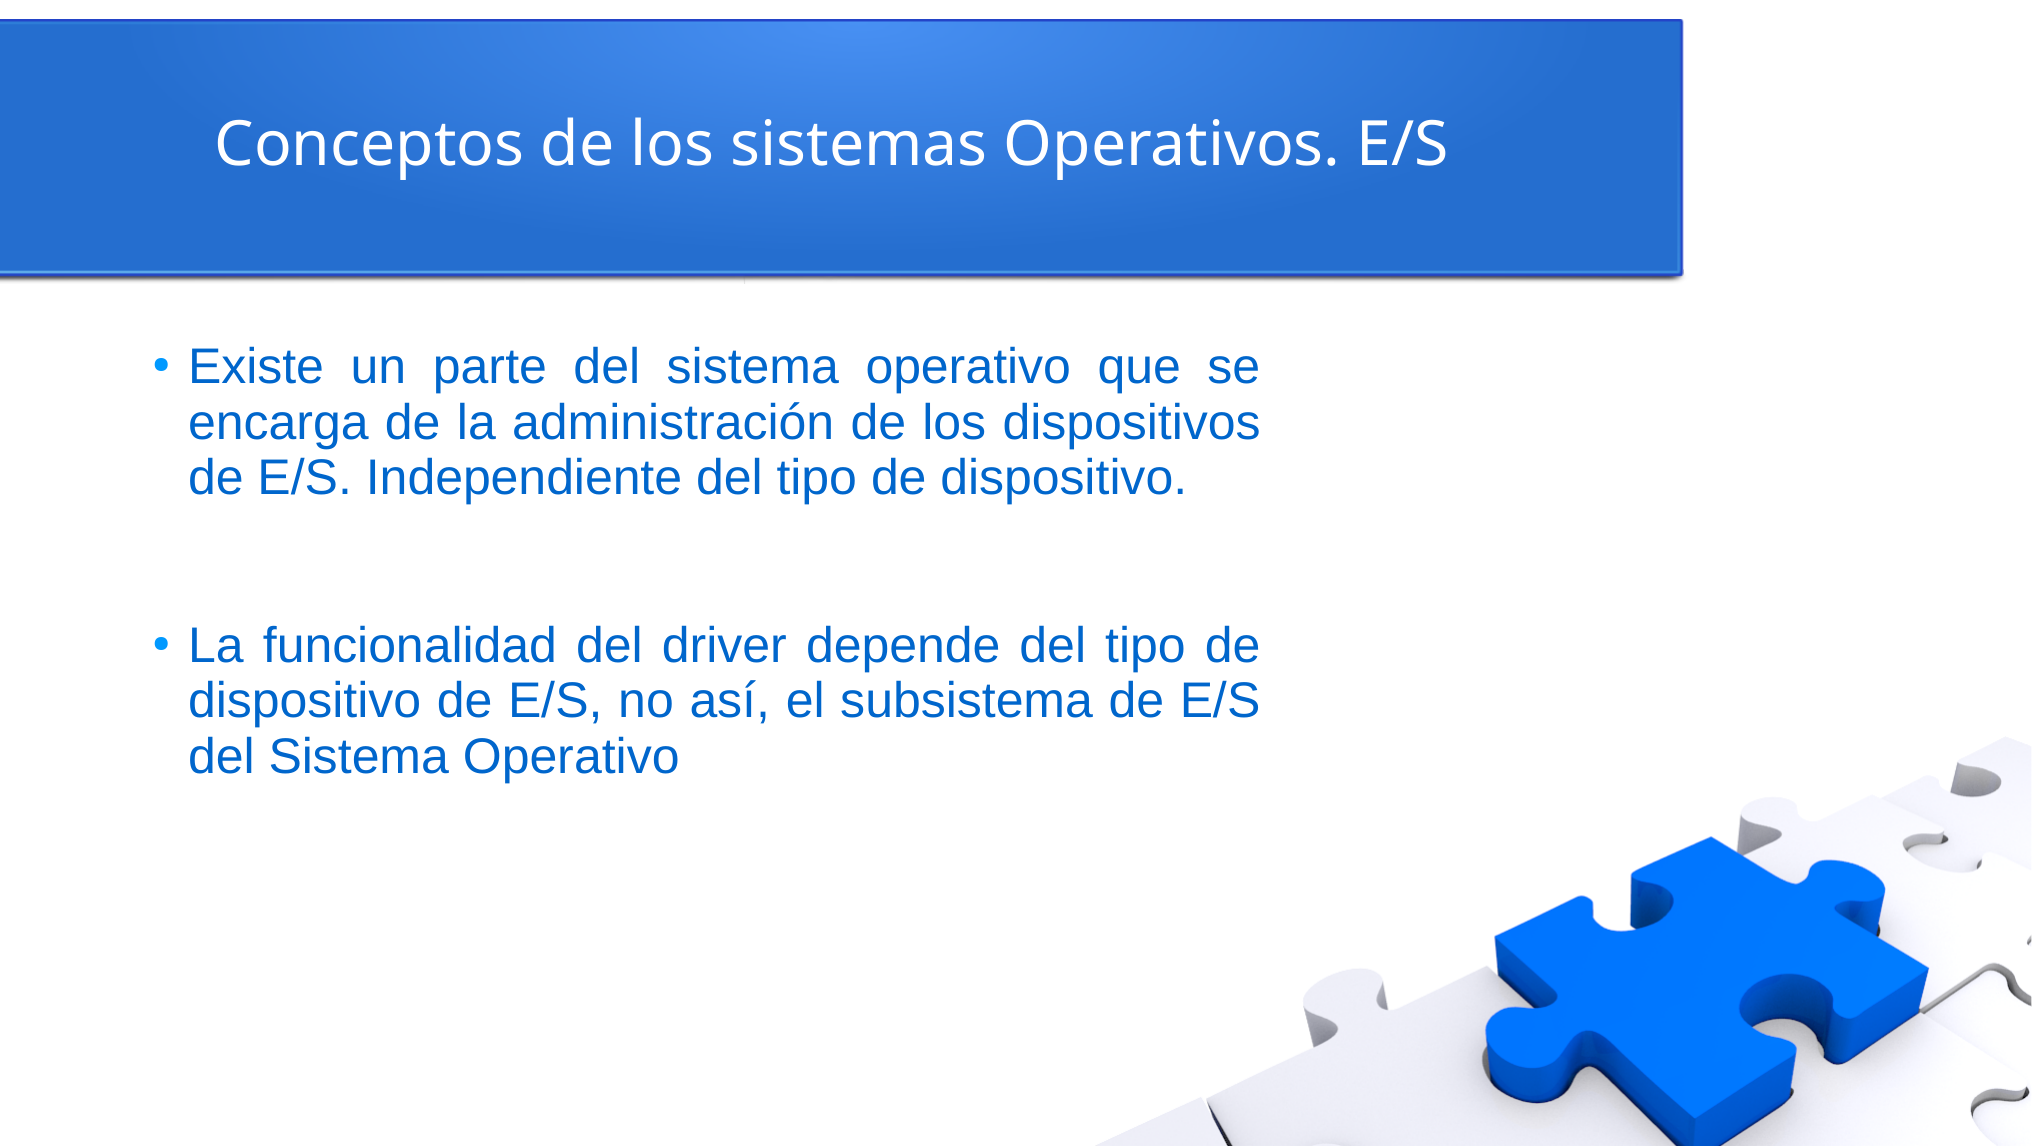

# Conceptos de los sistemas Operativos. E/S
Existe un parte del sistema operativo que se encarga de la administración de los dispositivos de E/S. Independiente del tipo de dispositivo.
La funcionalidad del driver depende del tipo de dispositivo de E/S, no así, el subsistema de E/S del Sistema Operativo